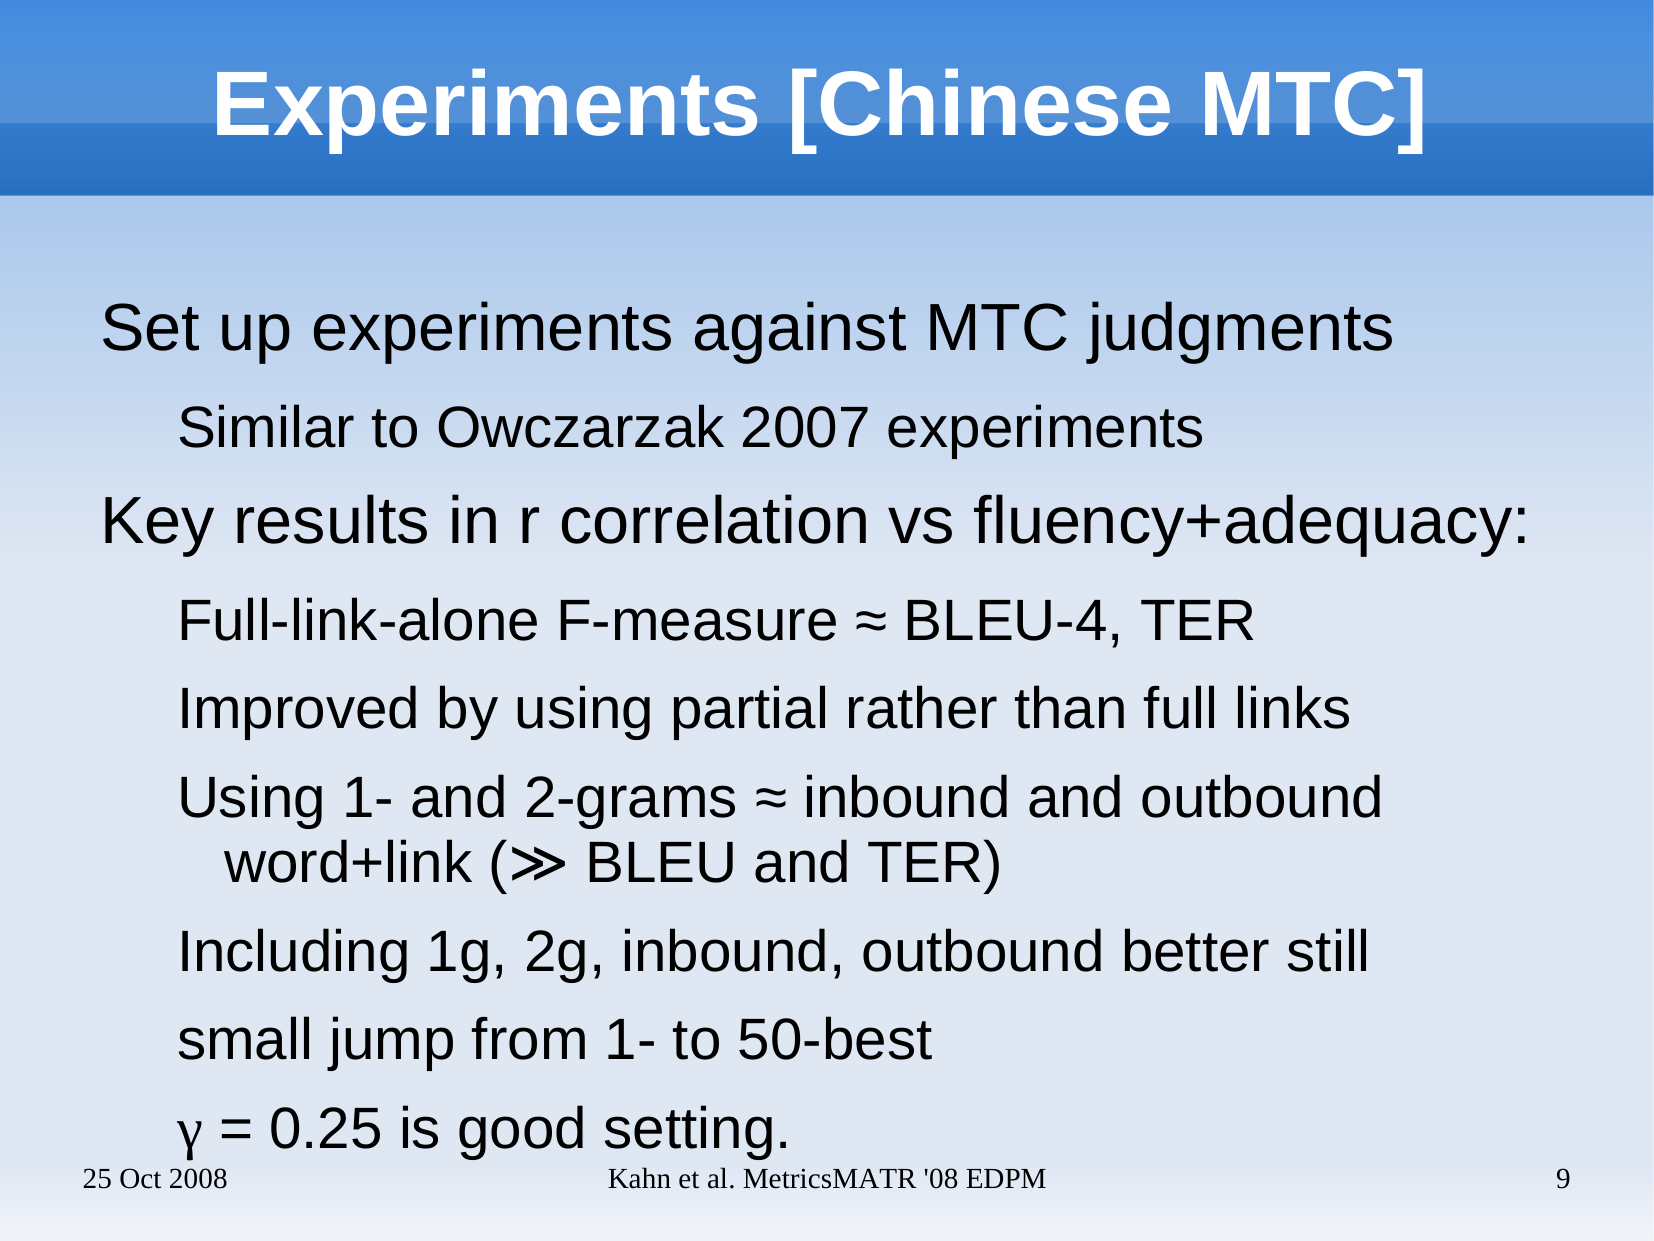

# Experiments [Chinese MTC]
Set up experiments against MTC judgments
Similar to Owczarzak 2007 experiments
Key results in r correlation vs fluency+adequacy:
Full-link-alone F-measure ≈ BLEU-4, TER
Improved by using partial rather than full links
Using 1- and 2-grams ≈ inbound and outbound word+link (≫ BLEU and TER)
Including 1g, 2g, inbound, outbound better still
small jump from 1- to 50-best
γ = 0.25 is good setting.
25 Oct 2008
Kahn et al. MetricsMATR '08 EDPM
9